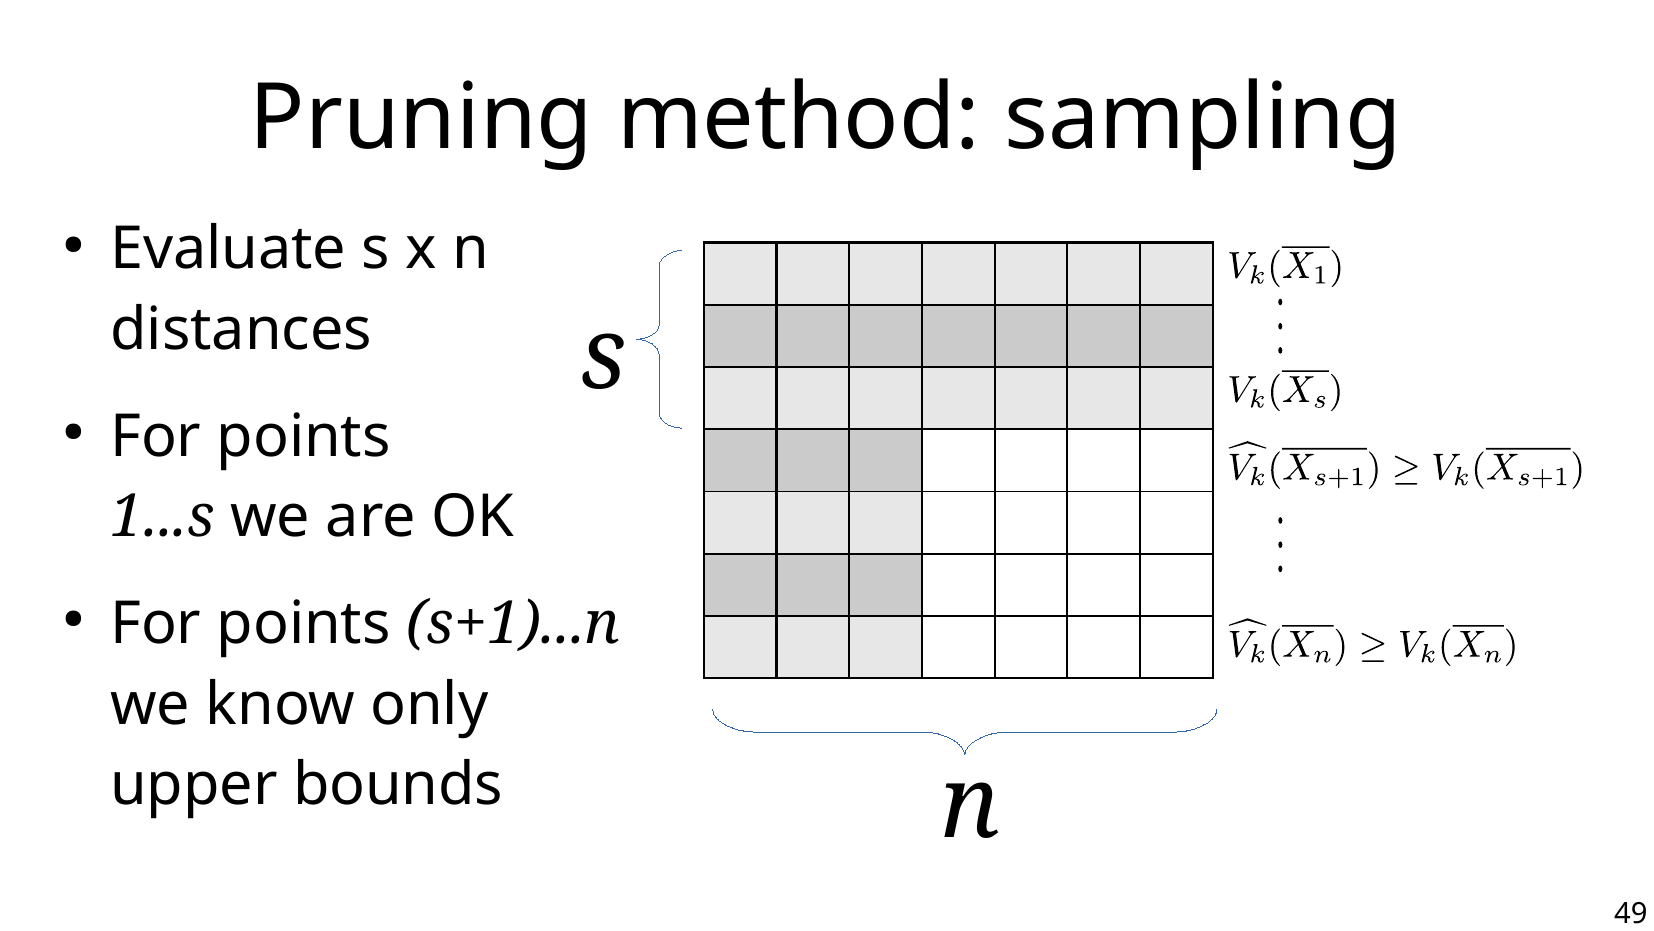

# Pruning method: sampling
Evaluate s x n distances
For points
1...s we are OK
For points (s+1)...n we know only upper bounds
s
n
49